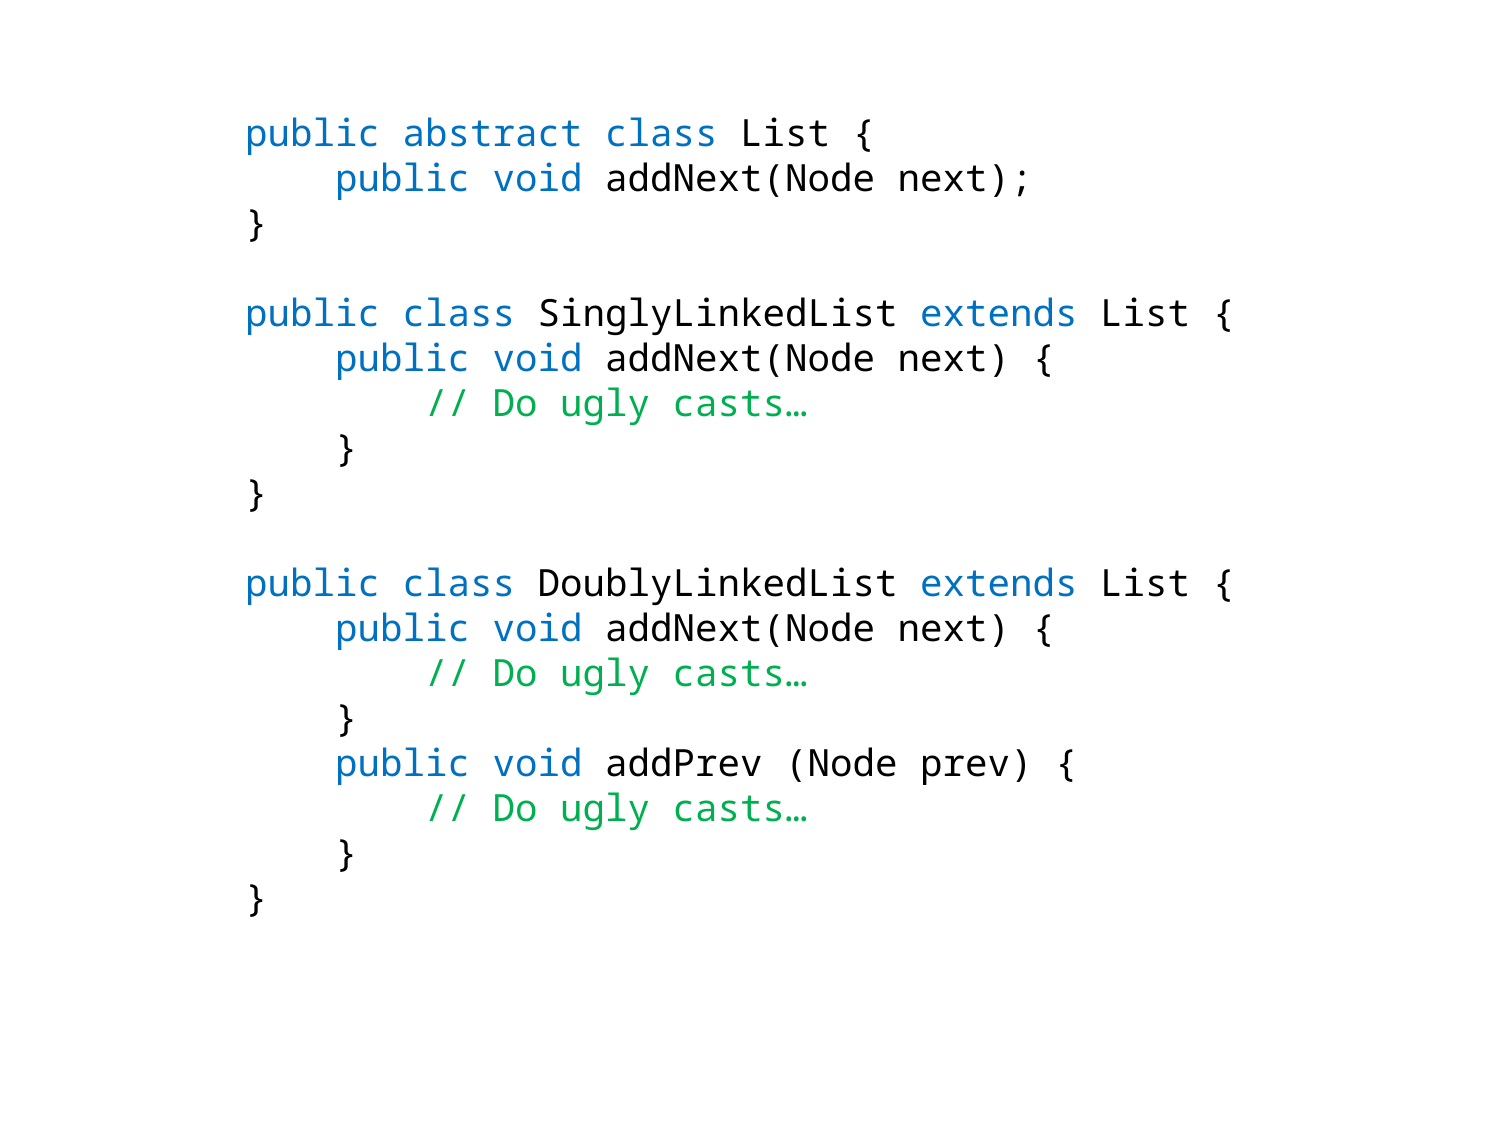

public abstract class List {
 public void addNext(Node next);
}
public class SinglyLinkedList extends List {
 public void addNext(Node next) {
 // Do ugly casts…
 }
}
public class DoublyLinkedList extends List {
 public void addNext(Node next) {
 // Do ugly casts…
 }
 public void addPrev (Node prev) {
 // Do ugly casts…
 }
}